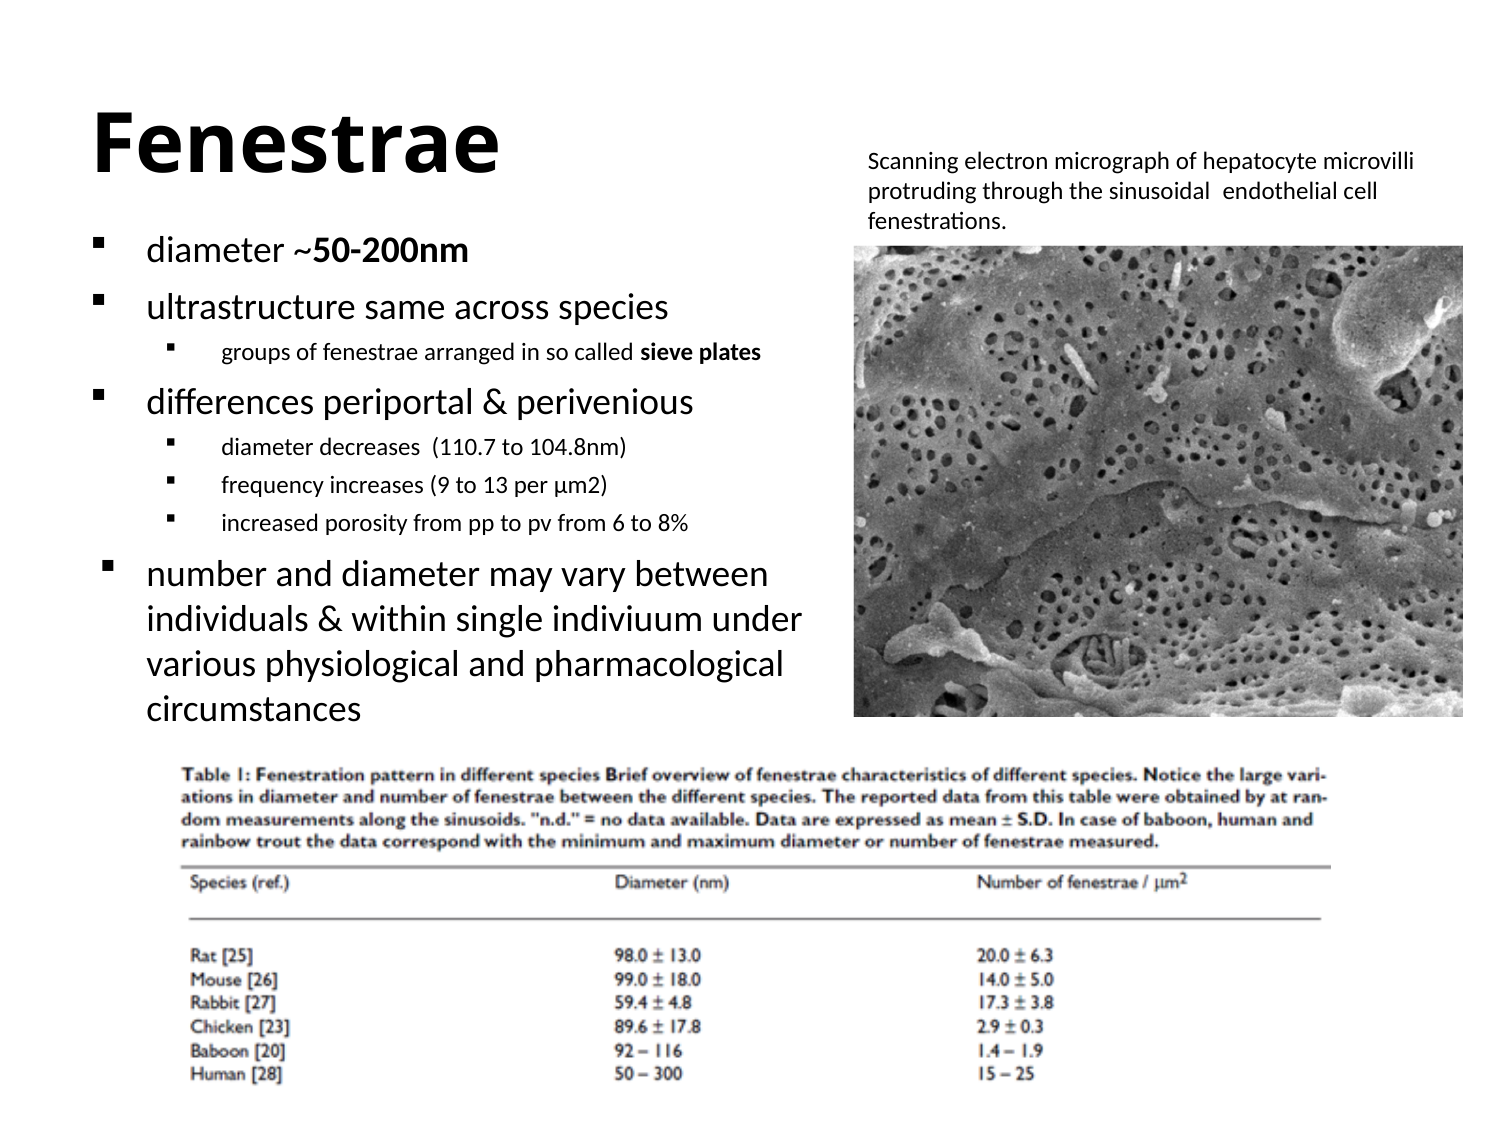

# Fenestrae
Scanning electron micrograph of hepatocyte microvilli protruding through the sinusoidal  endothelial cell fenestrations.
diameter ~50-200nm
ultrastructure same across species
groups of fenestrae arranged in so called sieve plates
differences periportal & perivenious
diameter decreases (110.7 to 104.8nm)
frequency increases (9 to 13 per µm2)
increased porosity from pp to pv from 6 to 8%
number and diameter may vary between individuals & within single indiviuum under various physiological and pharmacological circumstances